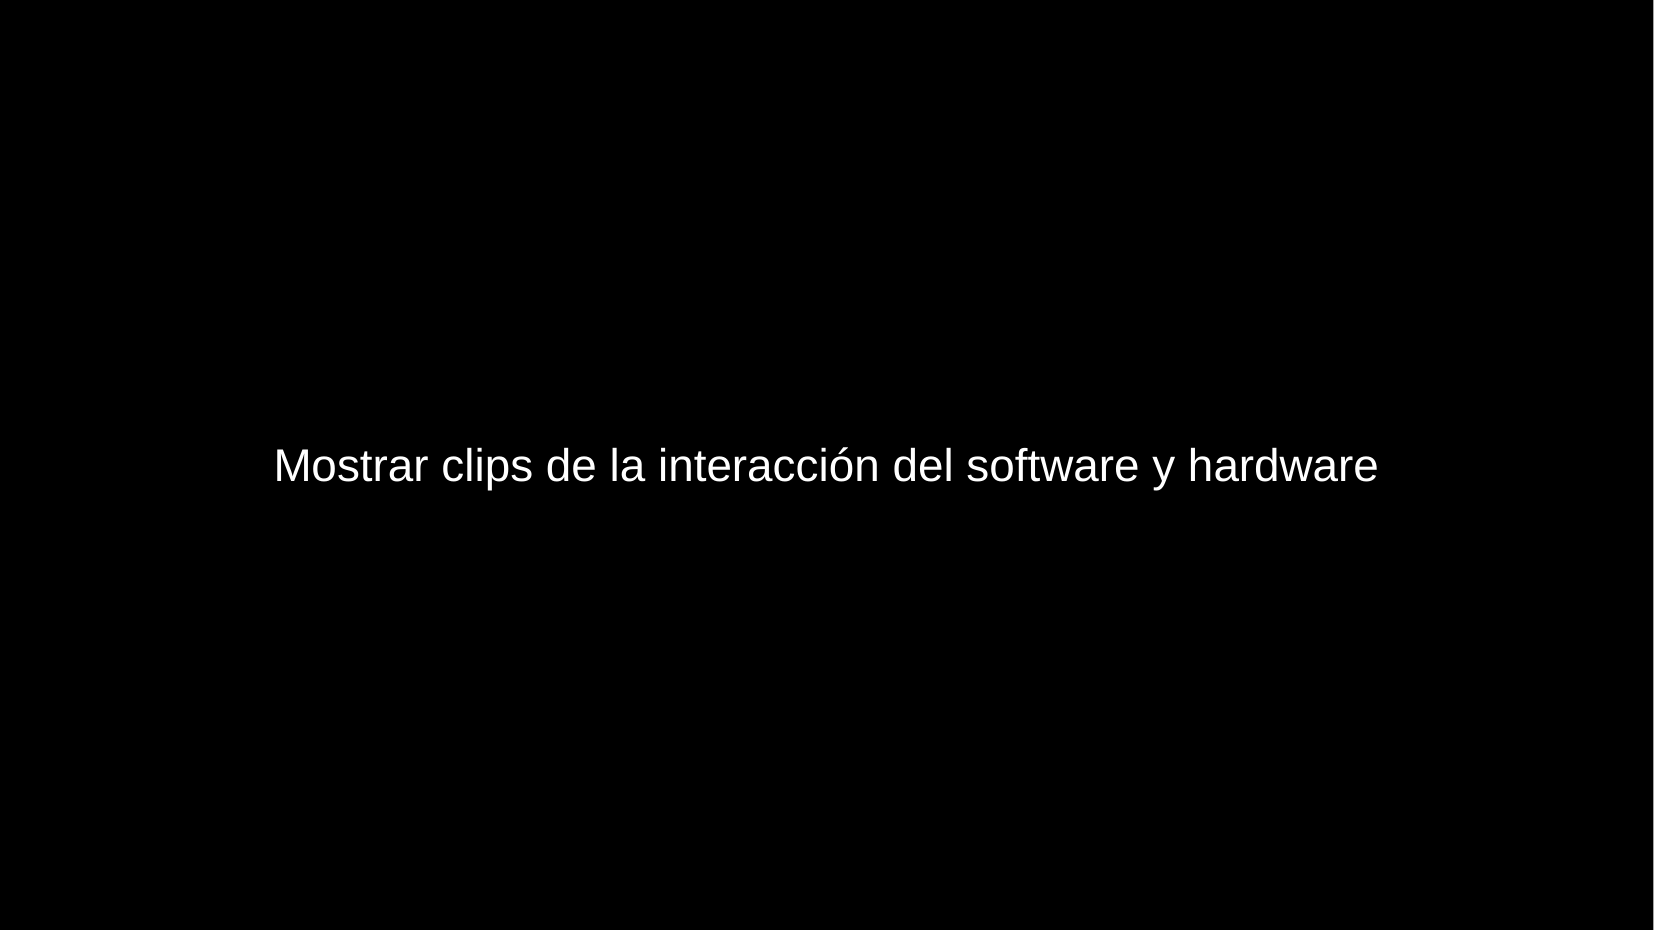

# Mostrar clips de la interacción del software y hardware